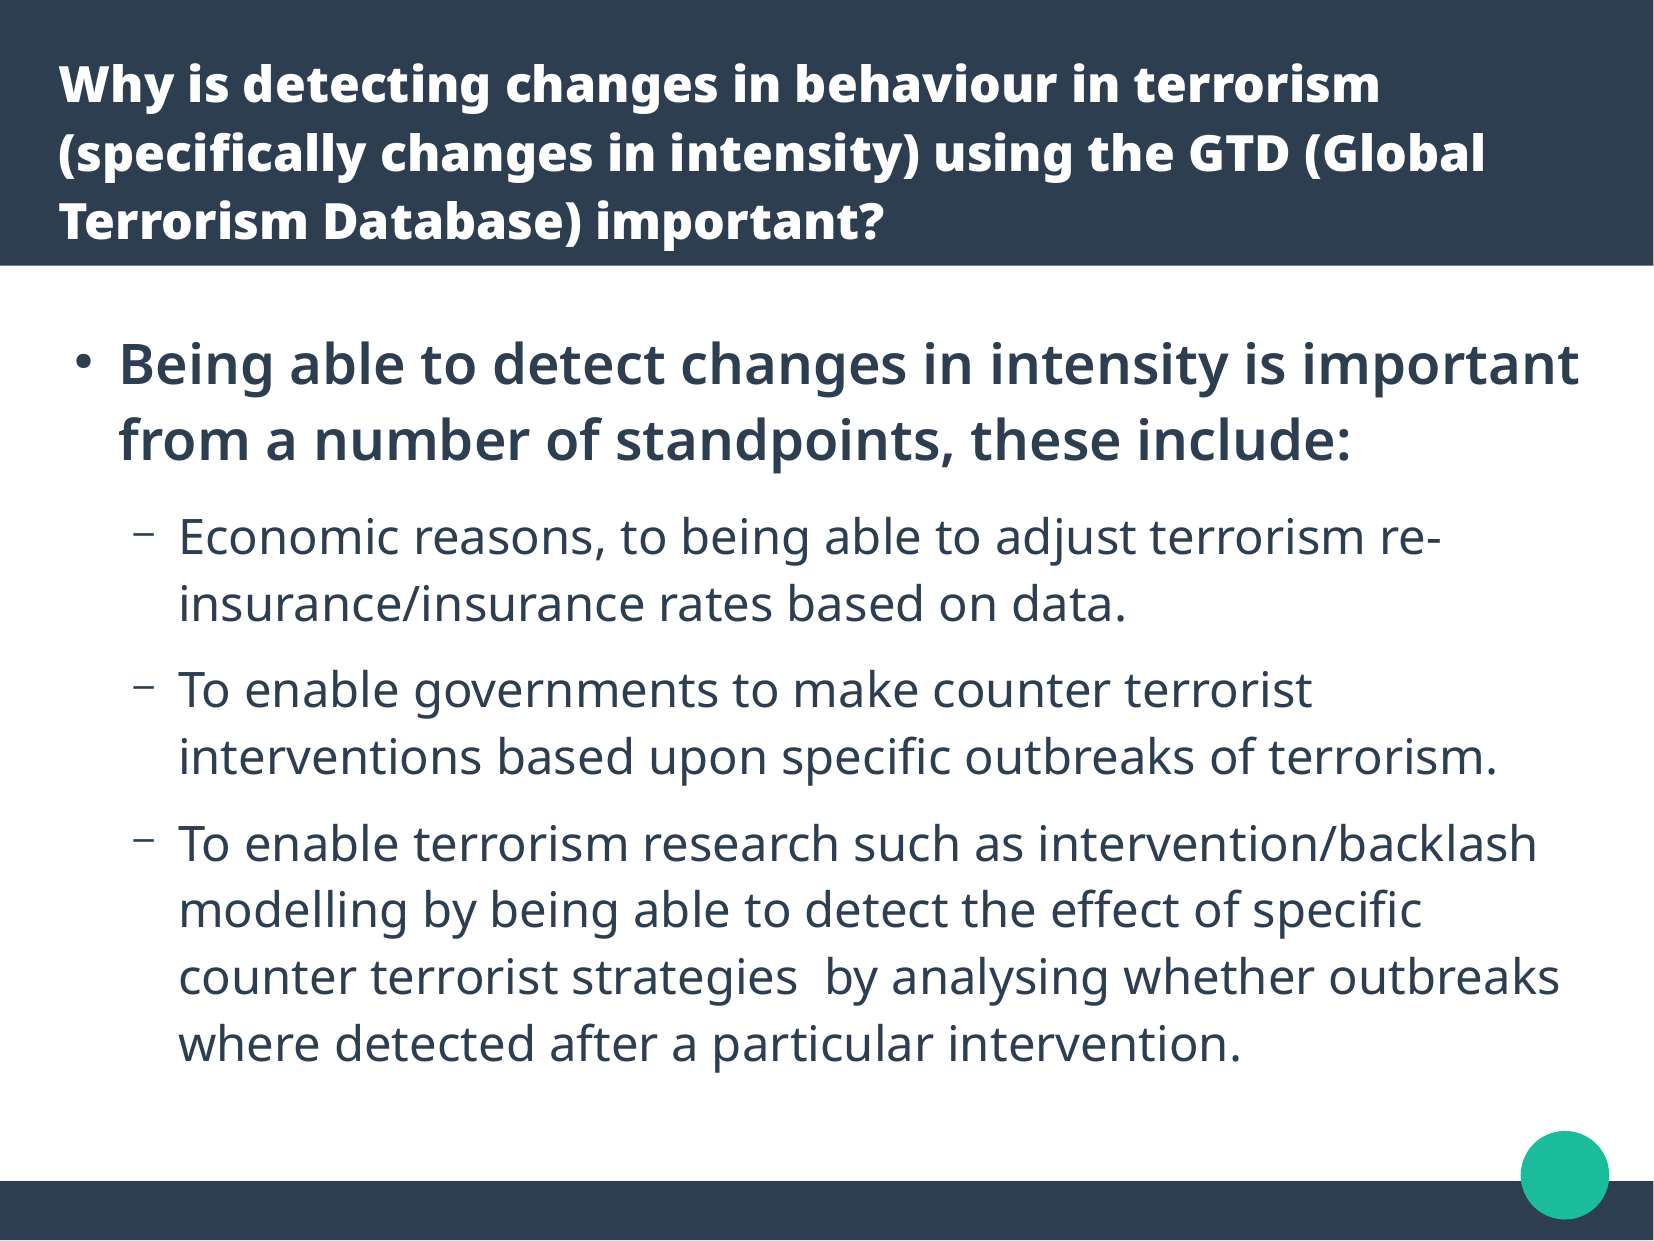

# Why is detecting changes in behaviour in terrorism (specifically changes in intensity) using the GTD (Global Terrorism Database) important?
Being able to detect changes in intensity is important from a number of standpoints, these include:
Economic reasons, to being able to adjust terrorism re-insurance/insurance rates based on data.
To enable governments to make counter terrorist interventions based upon specific outbreaks of terrorism.
To enable terrorism research such as intervention/backlash modelling by being able to detect the effect of specific counter terrorist strategies by analysing whether outbreaks where detected after a particular intervention.